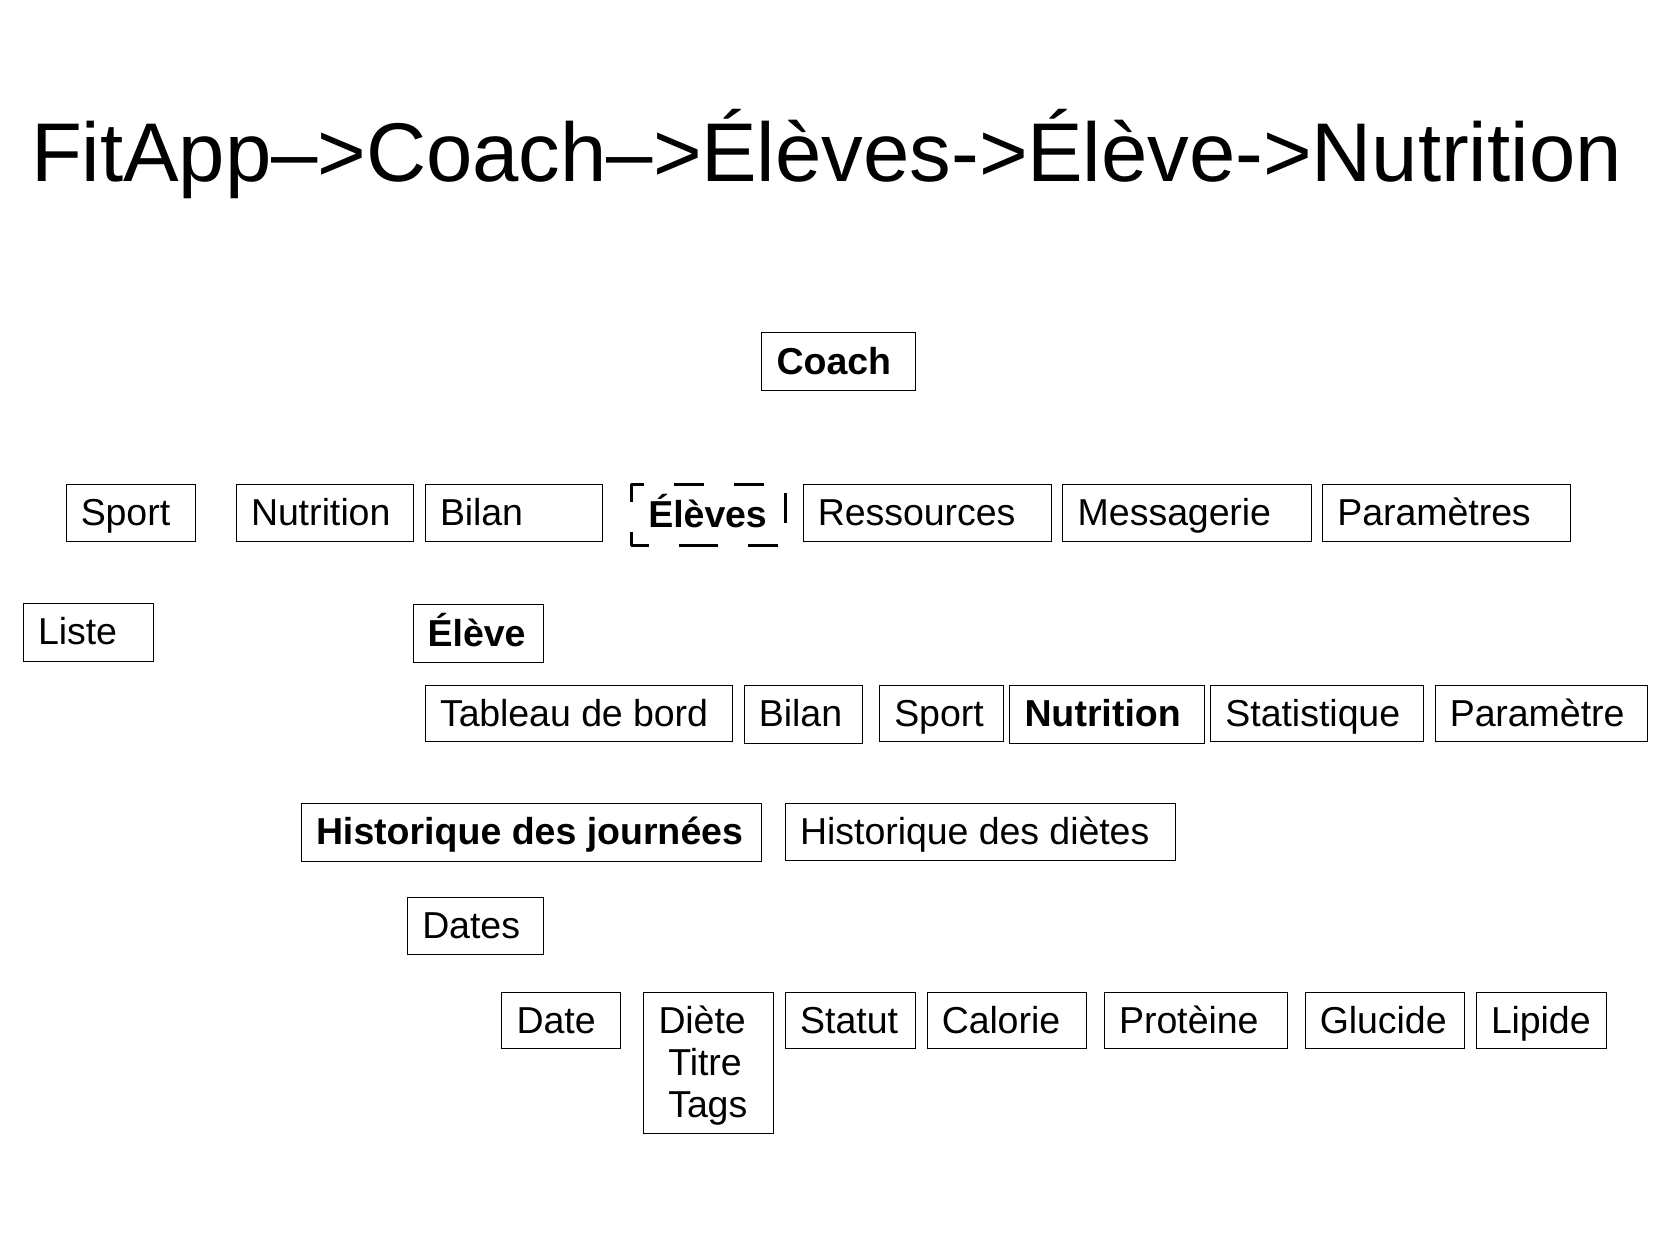

# FitApp–>Coach–>Élèves->Élève->Nutrition
Coach
Sport
Nutrition
Bilan
Ressources
Messagerie
Paramètres
Élèves
Liste
Élève
Tableau de bord
Bilan
Statistique
Paramètre
Sport
Nutrition
Historique des journées
Historique des diètes
Dates
Date
Diète
 Titre
 Tags
Statut
Calorie
Protèine
Glucide
Lipide